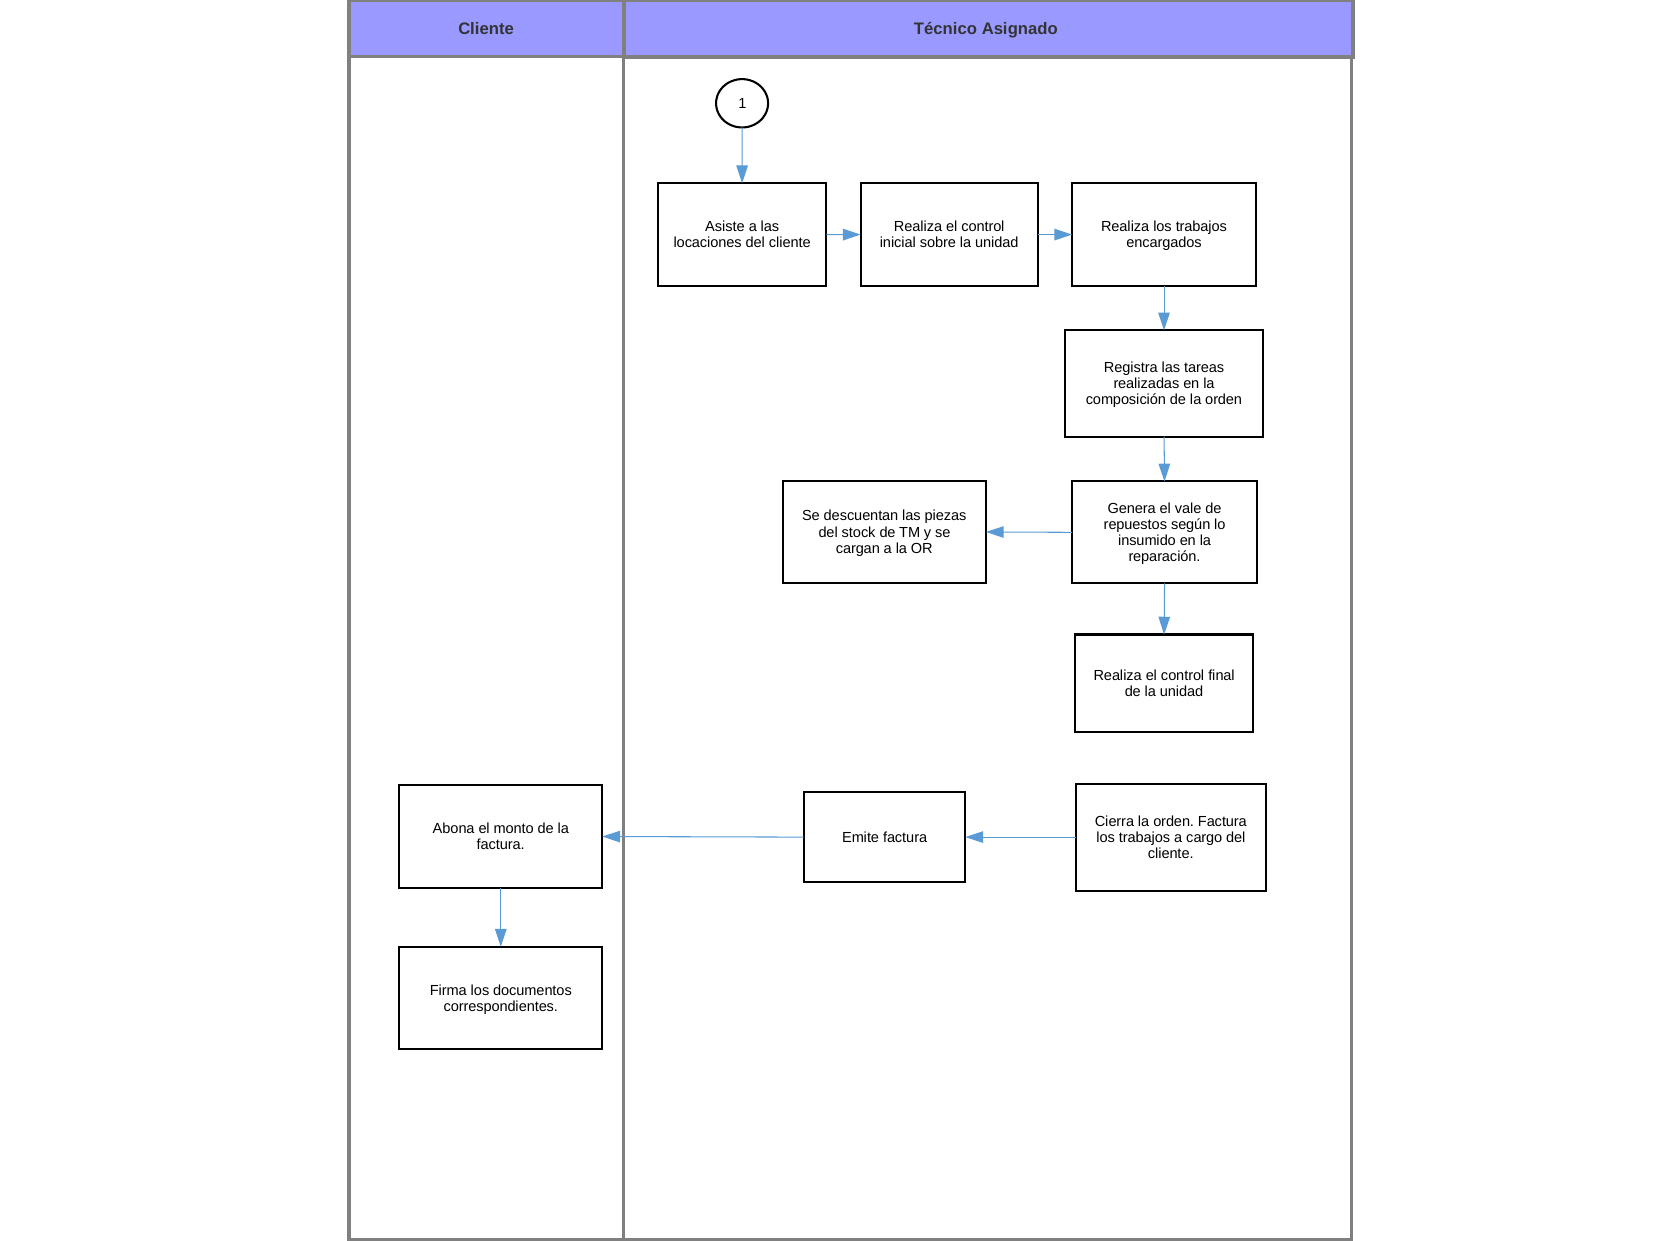

Cliente
Técnico Asignado
1
Realiza el control inicial sobre la unidad
Realiza los trabajos encargados
Asiste a las locaciones del cliente
Registra las tareas realizadas en la composición de la orden
Se descuentan las piezas del stock de TM y se cargan a la OR
Genera el vale de repuestos según lo insumido en la reparación.
Realiza el control final de la unidad
Cierra la orden. Factura los trabajos a cargo del cliente.
Abona el monto de la factura.
Emite factura
Firma los documentos correspondientes.